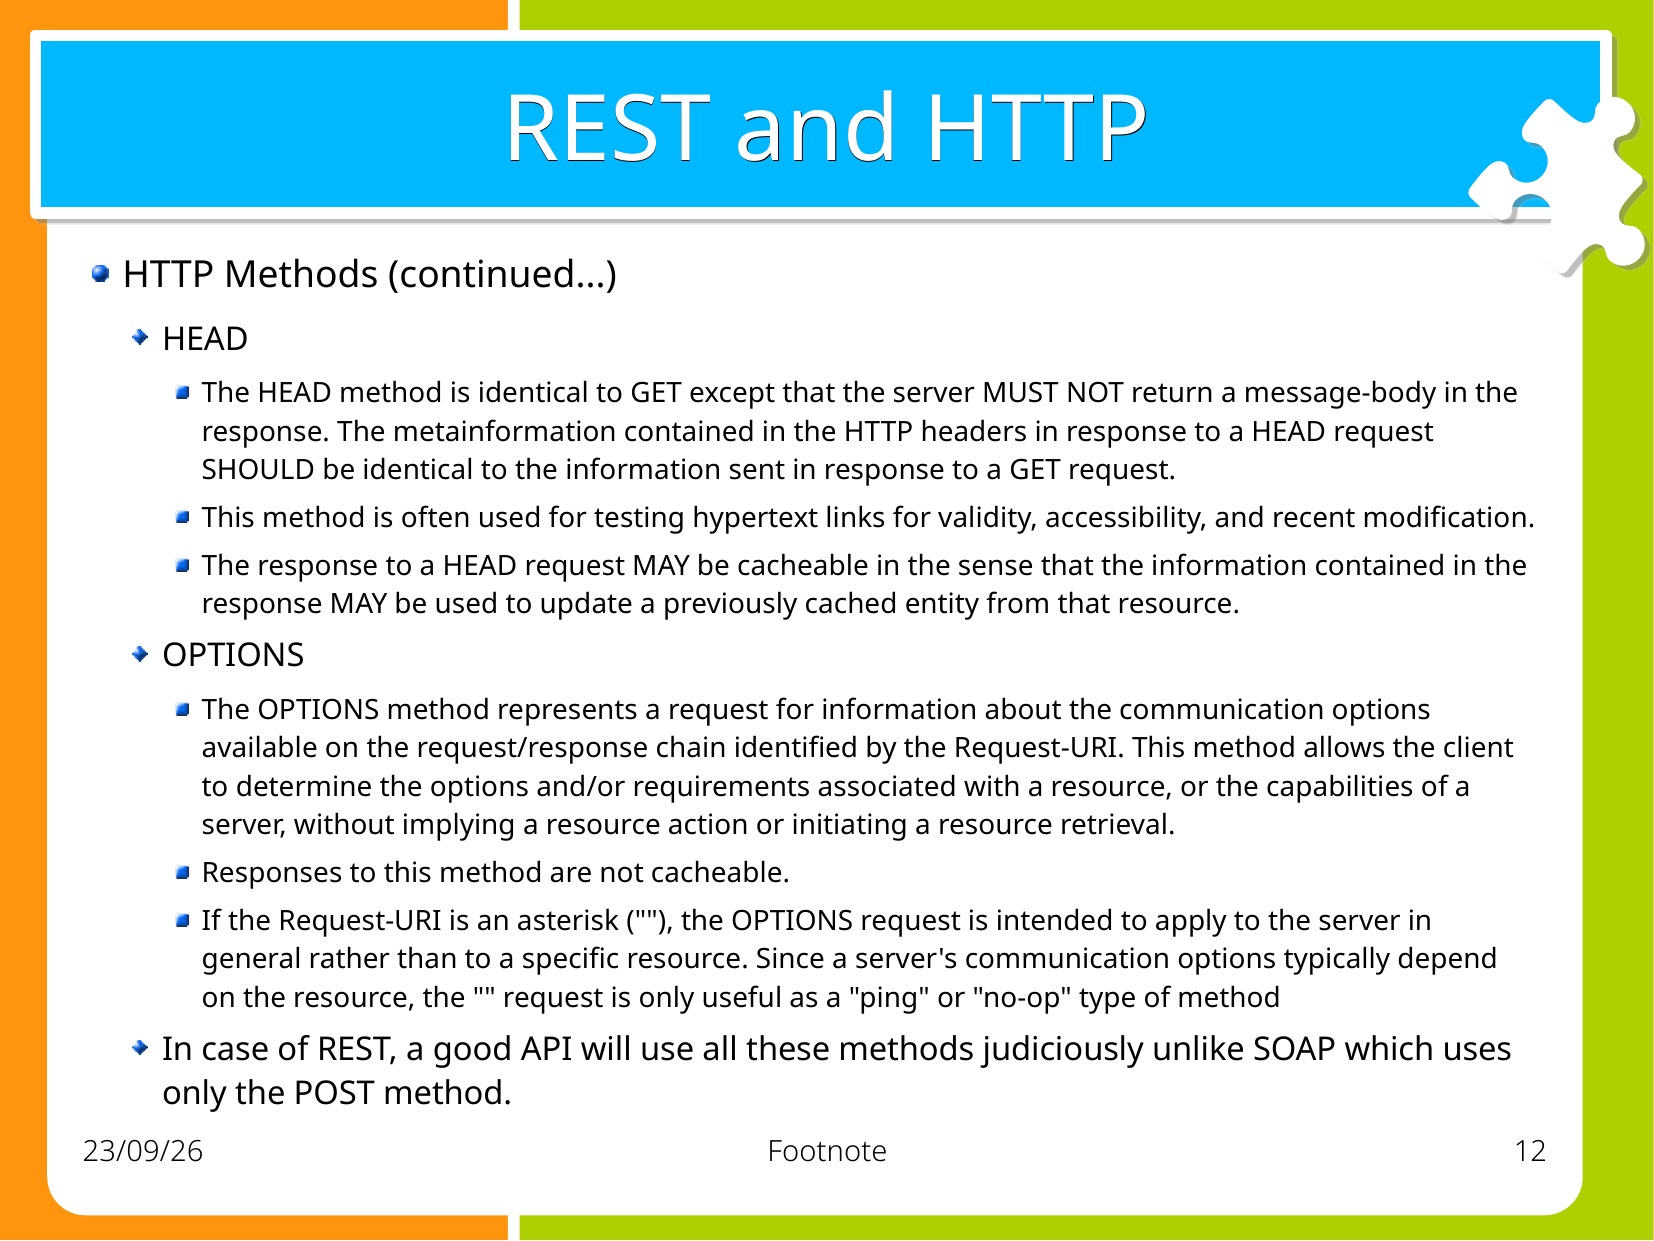

# REST and HTTP
HTTP Methods (continued...)
HEAD
The HEAD method is identical to GET except that the server MUST NOT return a message-body in the response. The metainformation contained in the HTTP headers in response to a HEAD request SHOULD be identical to the information sent in response to a GET request.
This method is often used for testing hypertext links for validity, accessibility, and recent modification.
The response to a HEAD request MAY be cacheable in the sense that the information contained in the response MAY be used to update a previously cached entity from that resource.
OPTIONS
The OPTIONS method represents a request for information about the communication options available on the request/response chain identified by the Request-URI. This method allows the client to determine the options and/or requirements associated with a resource, or the capabilities of a server, without implying a resource action or initiating a resource retrieval.
Responses to this method are not cacheable.
If the Request-URI is an asterisk (""), the OPTIONS request is intended to apply to the server in general rather than to a specific resource. Since a server's communication options typically depend on the resource, the "" request is only useful as a "ping" or "no-op" type of method
In case of REST, a good API will use all these methods judiciously unlike SOAP which uses only the POST method.
Footnote
12